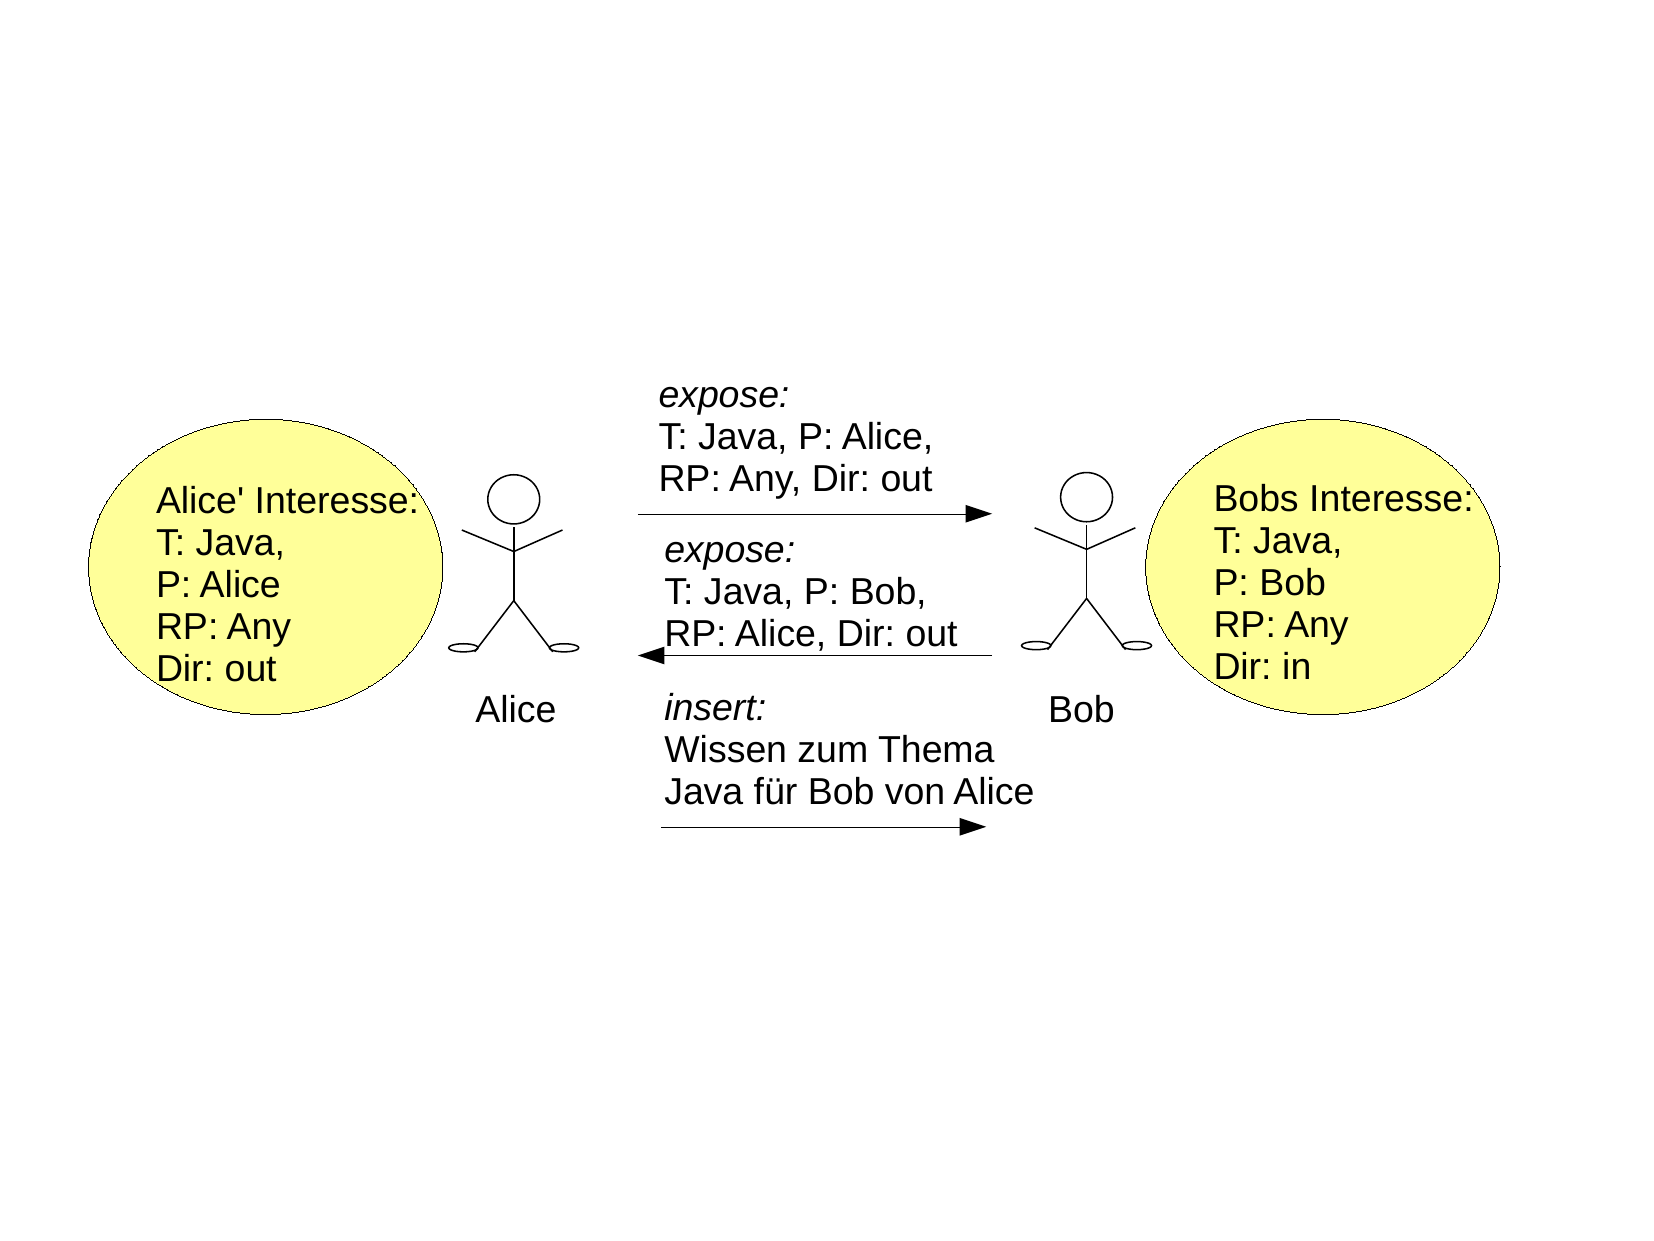

expose:
T: Java, P: Alice,
RP: Any, Dir: out
Bobs Interesse:
T: Java,
P: Bob
RP: Any
Dir: in
Alice' Interesse:
T: Java,
P: Alice
RP: Any
Dir: out
expose:
T: Java, P: Bob,
RP: Alice, Dir: out
insert:
Wissen zum Thema
Java für Bob von Alice
Alice
Bob